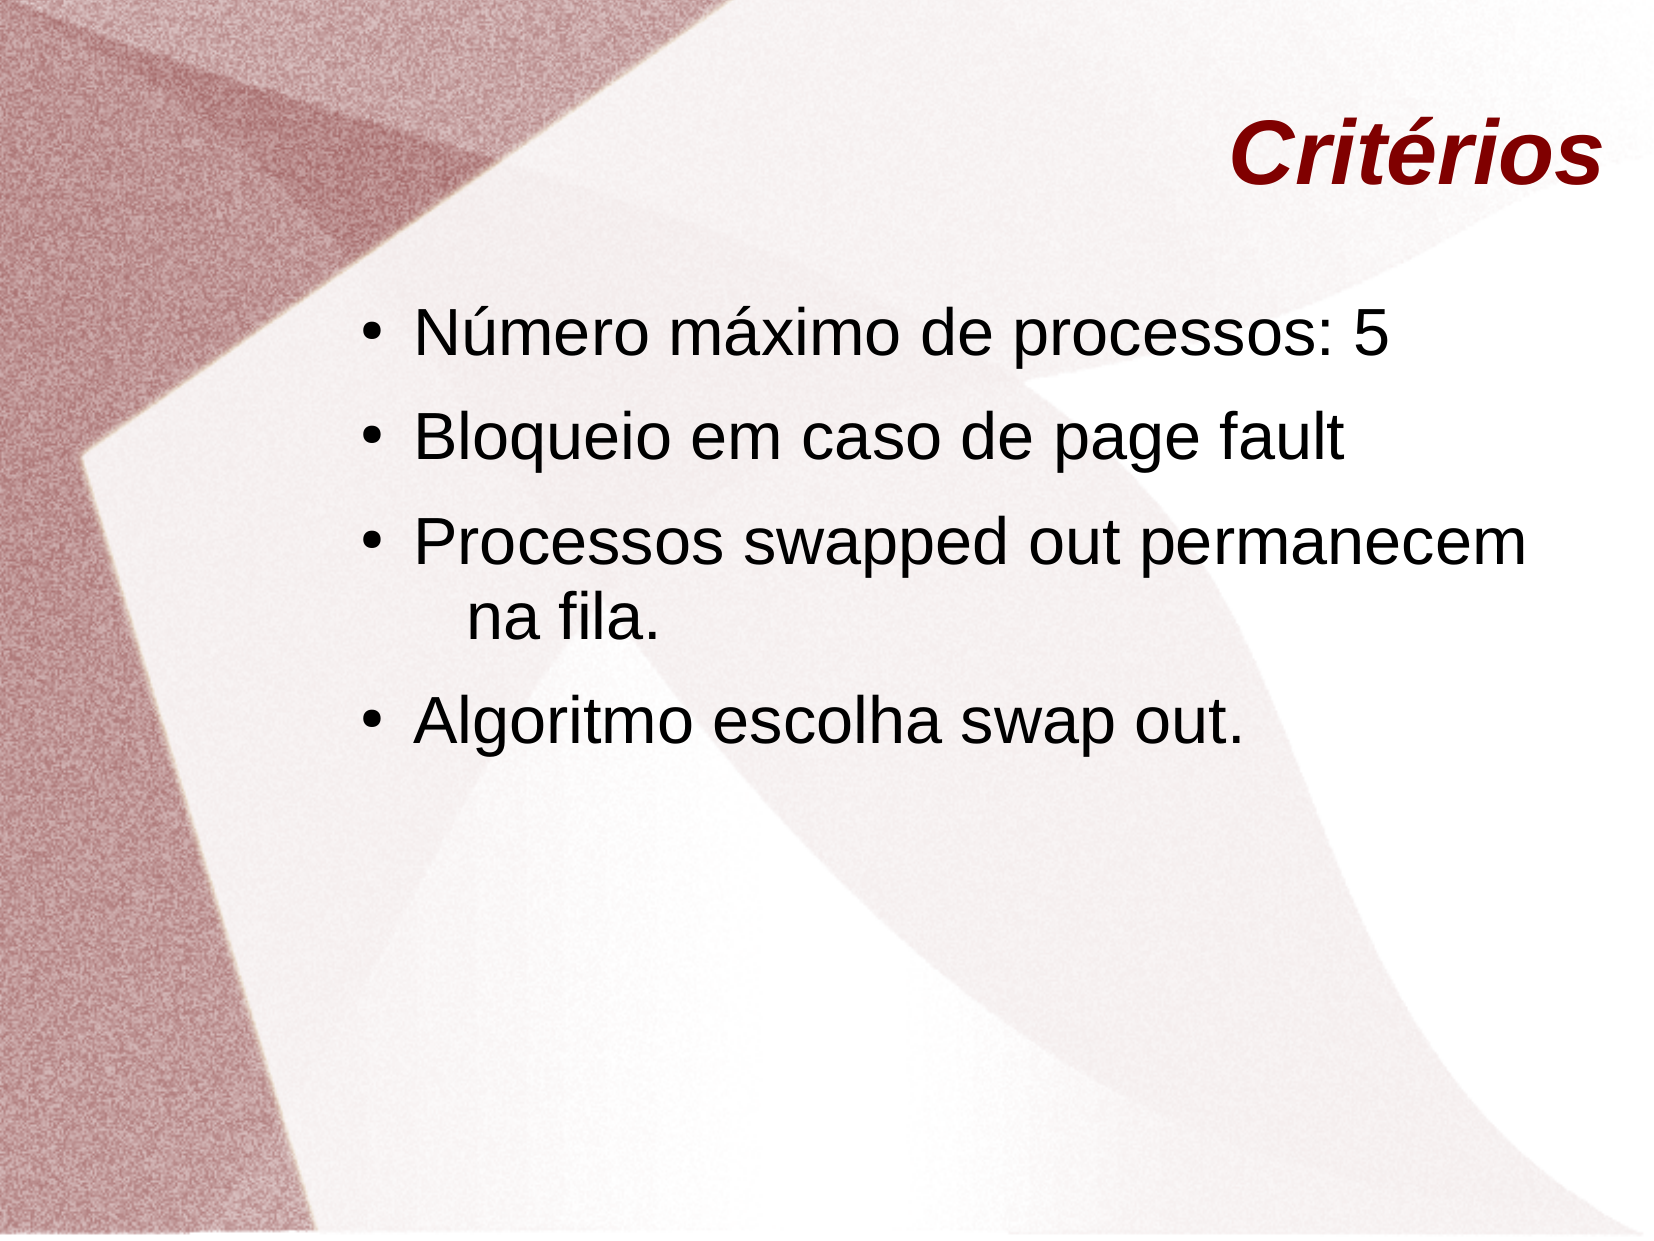

# Critérios
Número máximo de processos: 5
Bloqueio em caso de page fault
Processos swapped out permanecem na fila.
Algoritmo escolha swap out.